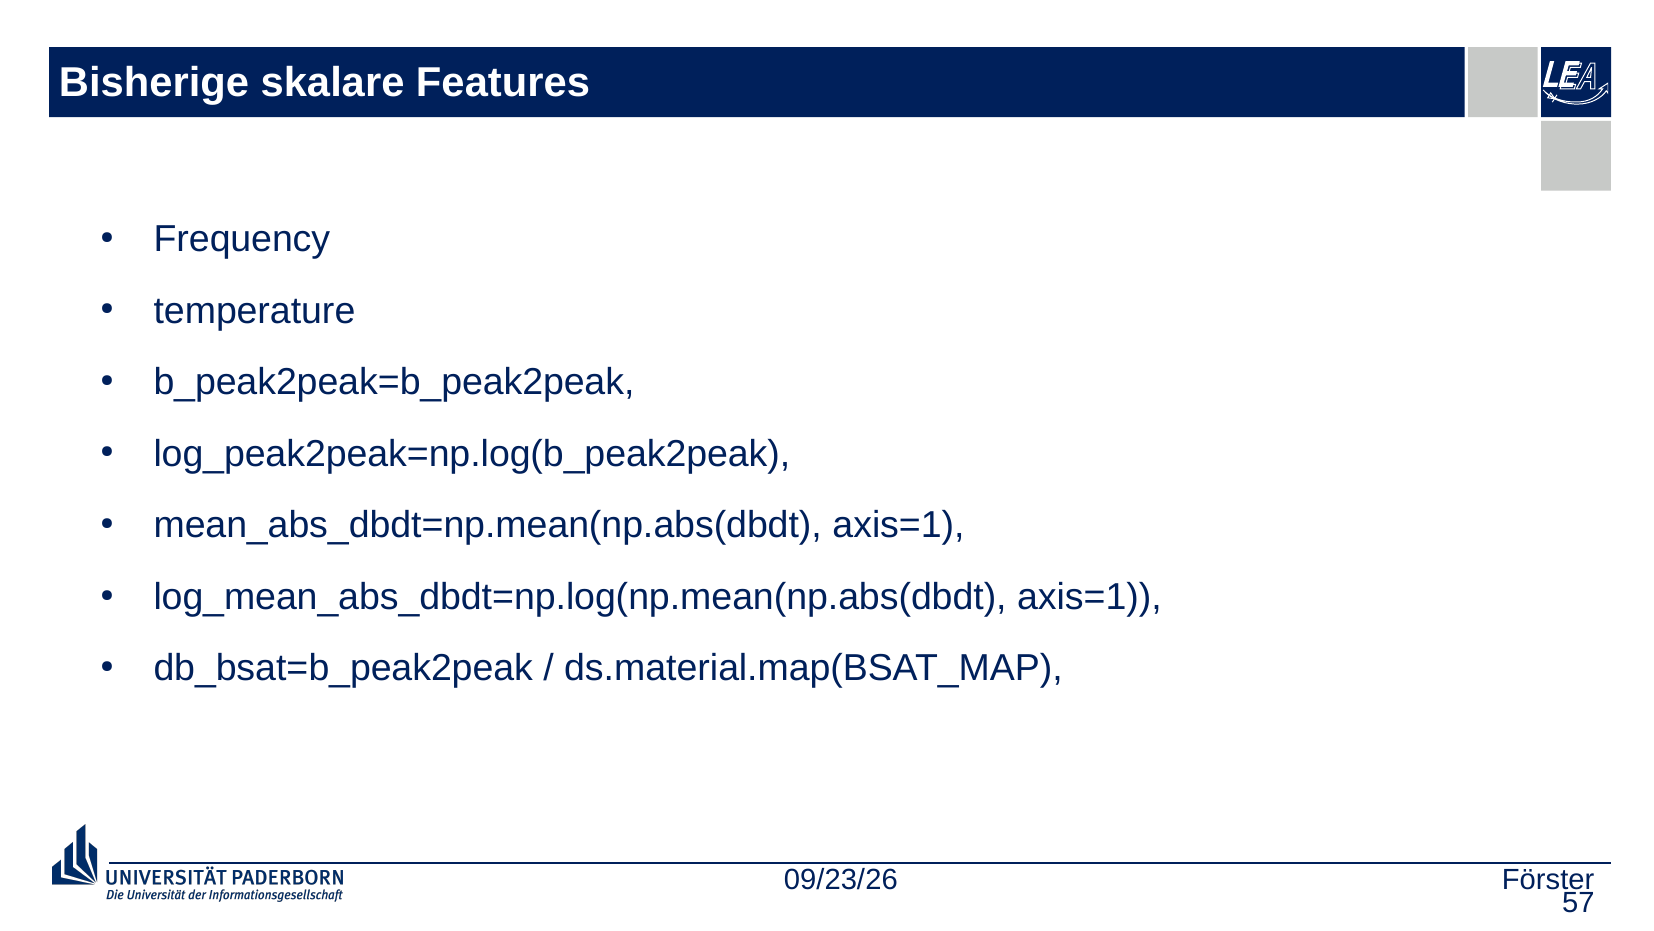

# Bisherige skalare Features
Frequency
temperature
b_peak2peak=b_peak2peak,
log_peak2peak=np.log(b_peak2peak),
mean_abs_dbdt=np.mean(np.abs(dbdt), axis=1),
log_mean_abs_dbdt=np.log(np.mean(np.abs(dbdt), axis=1)),
db_bsat=b_peak2peak / ds.material.map(BSAT_MAP),
Förster
57